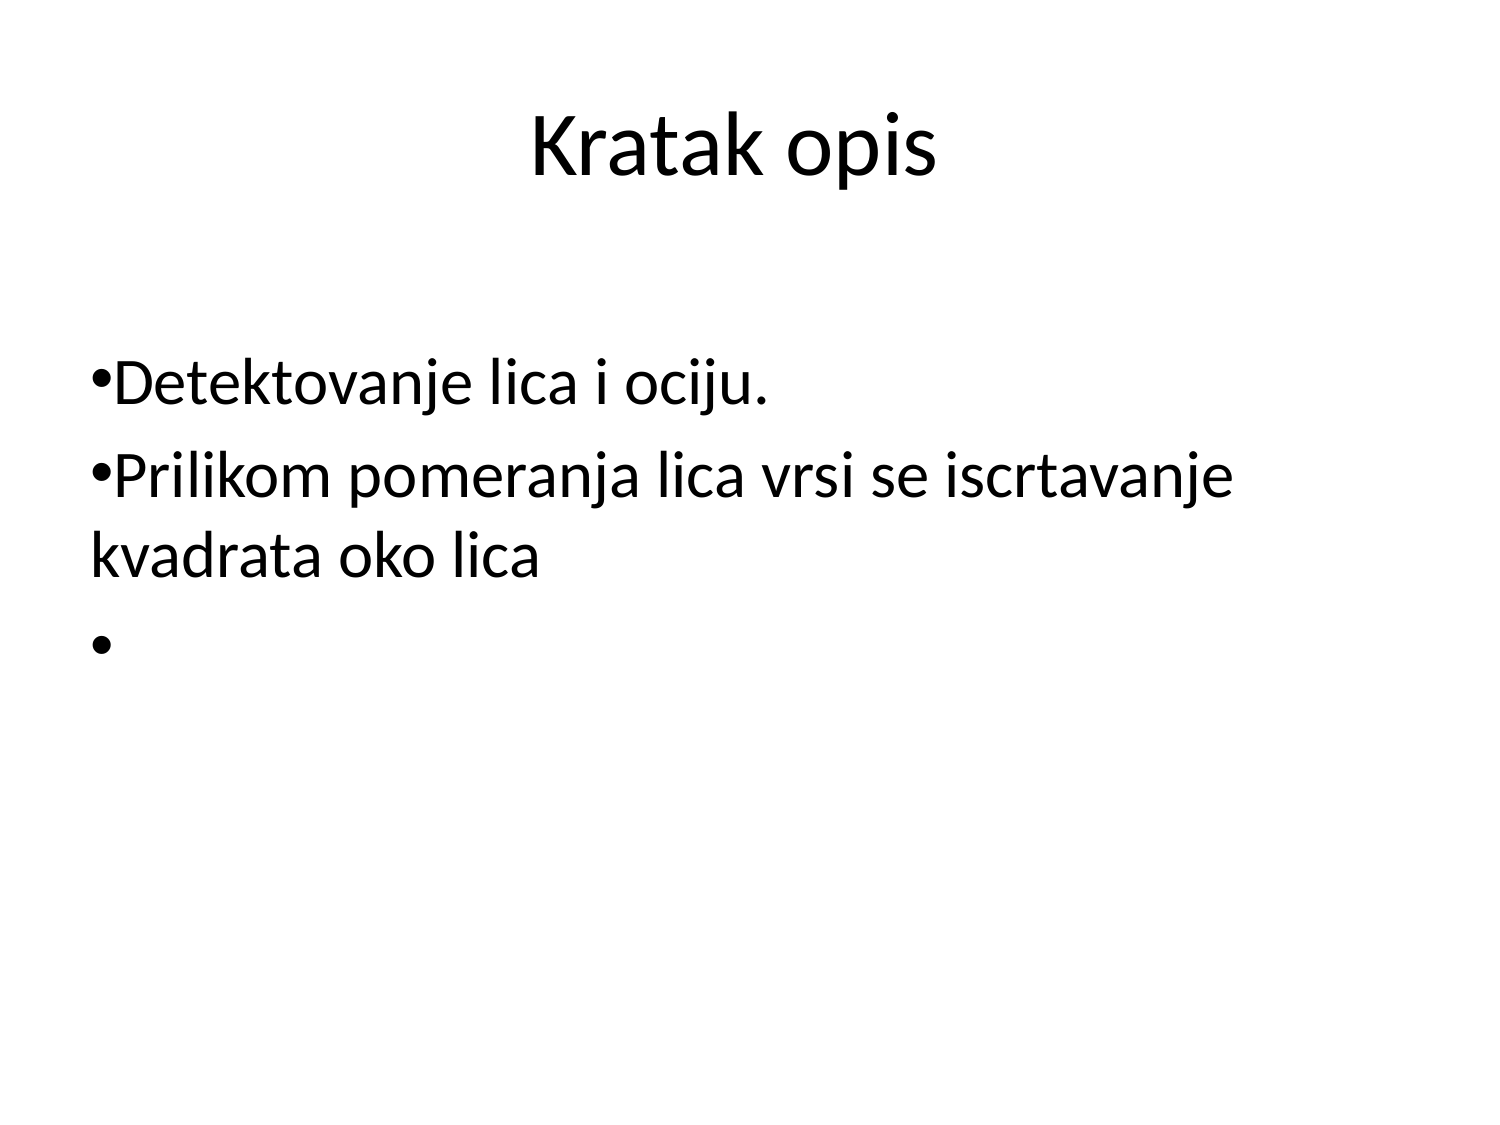

# Kratak opis
Detektovanje lica i ociju.
Prilikom pomeranja lica vrsi se iscrtavanje kvadrata oko lica